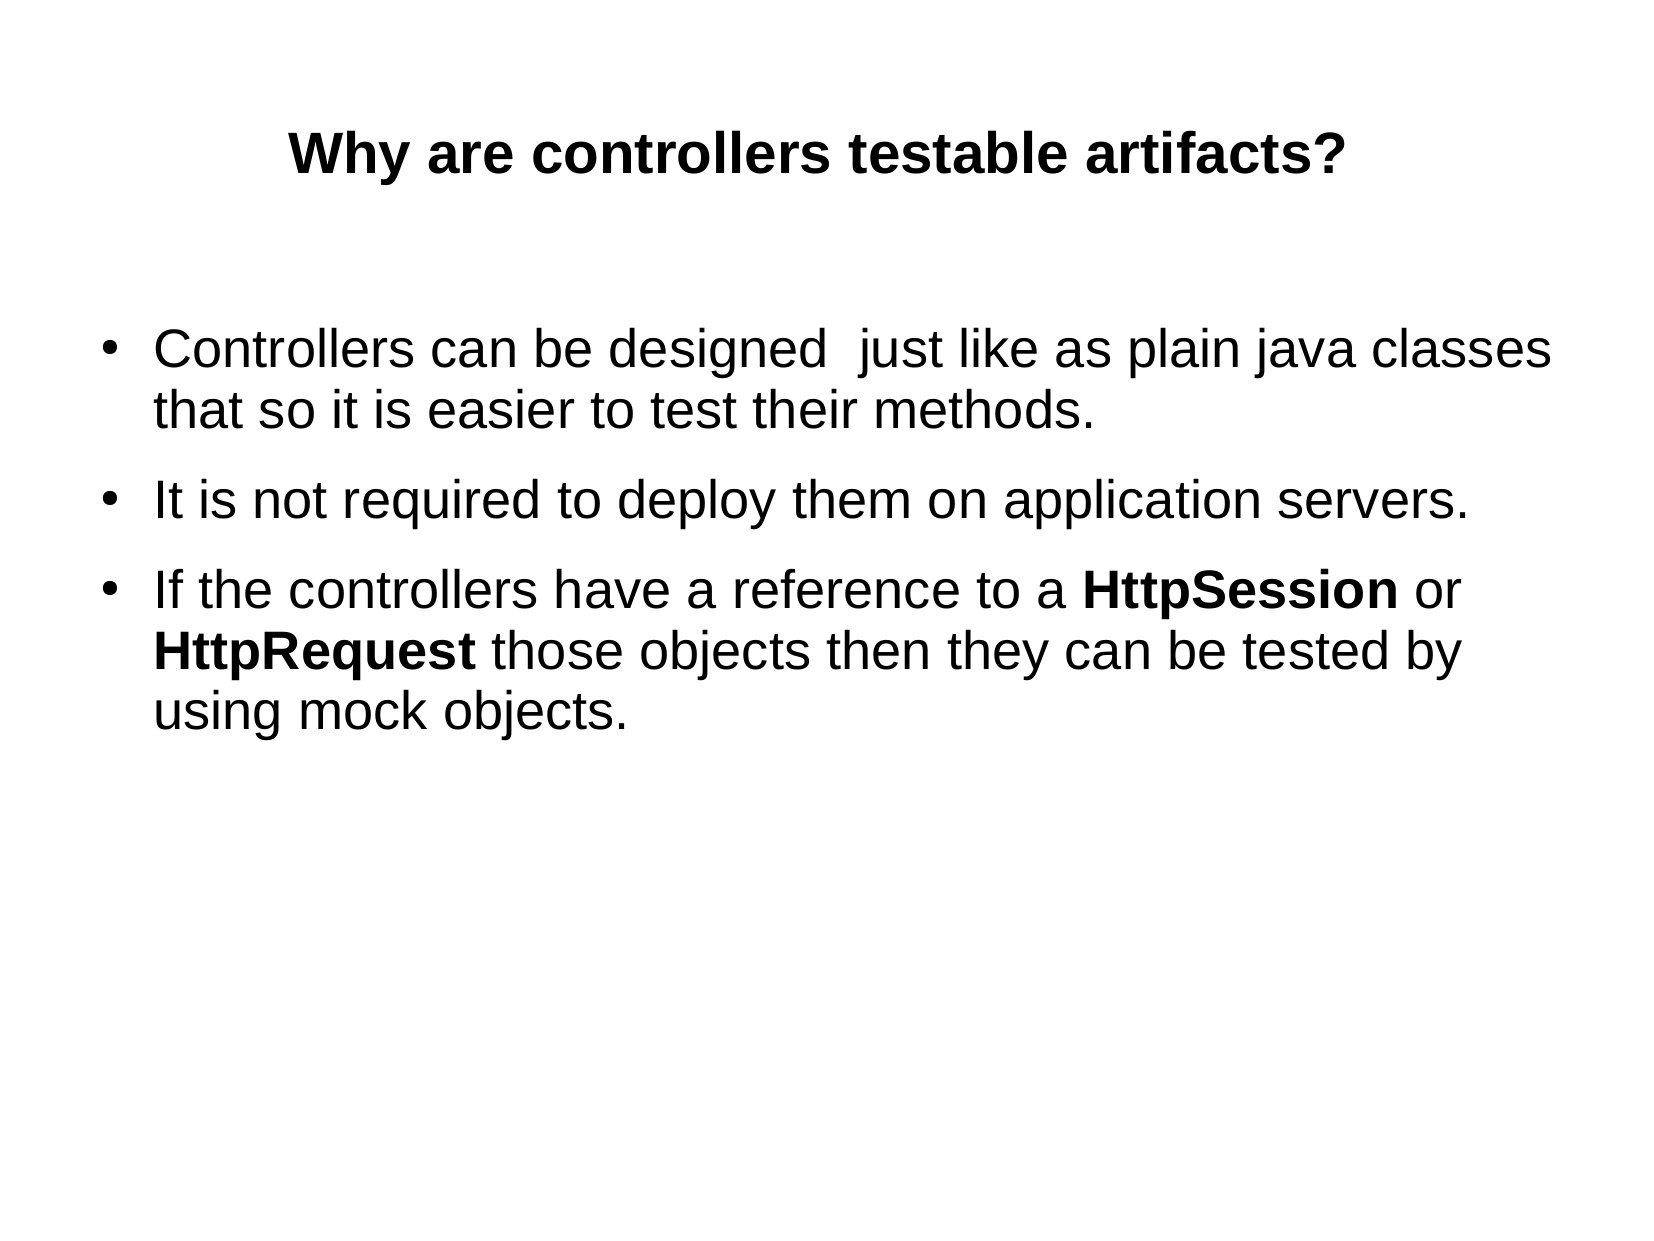

# Why are controllers testable artifacts?
Controllers can be designed just like as plain java classes that so it is easier to test their methods.
It is not required to deploy them on application servers.
If the controllers have a reference to a HttpSession or HttpRequest those objects then they can be tested by using mock objects.